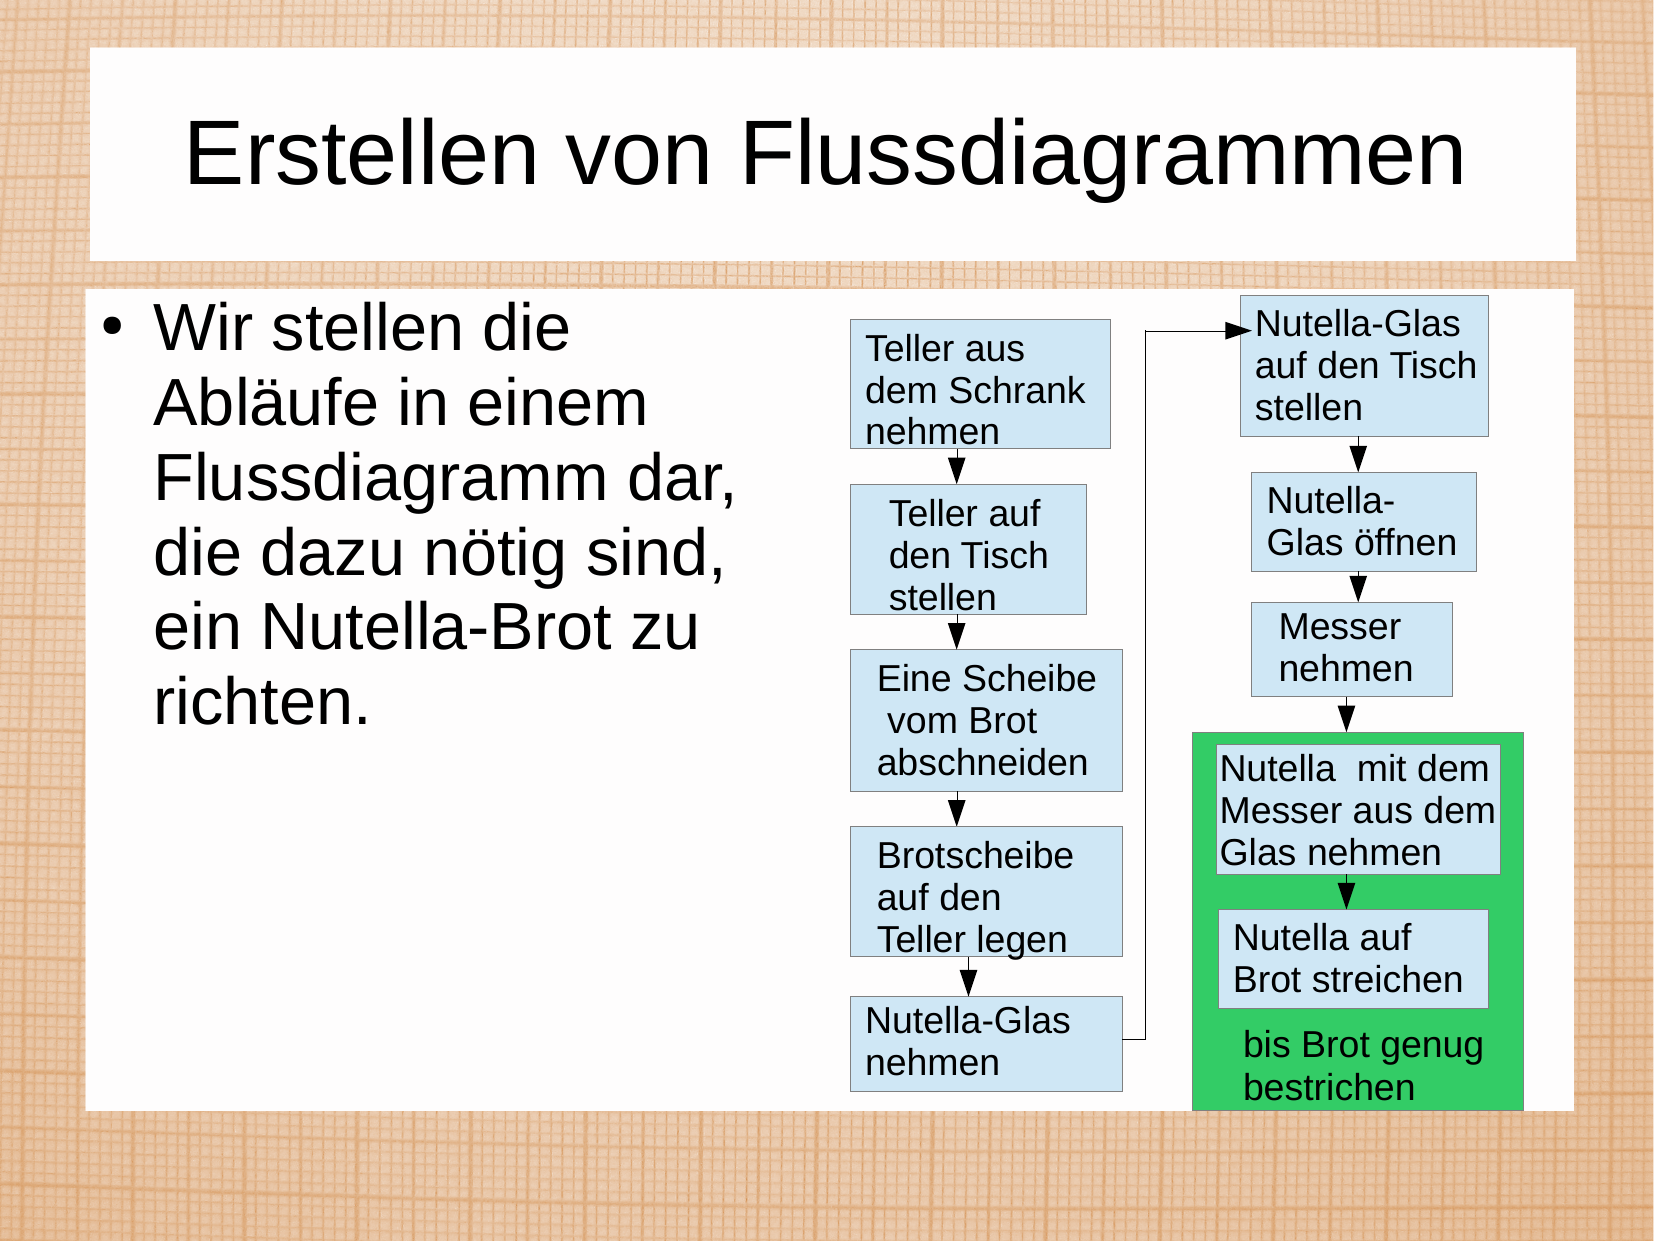

# Erstellen von Flussdiagrammen
Wir stellen die Abläufe in einem Flussdiagramm dar, die dazu nötig sind, ein Nutella-Brot zu richten.
Nutella-Glas auf den Tisch stellen
Teller aus dem Schrank nehmen
Nutella-Glas öffnen
Teller auf den Tisch stellen
Messer nehmen
Eine Scheibe vom Brot abschneiden
Nutella mit dem Messer aus dem Glas nehmen
Brotscheibe auf den Teller legen
Nutella auf Brot streichen
Nutella-Glas nehmen
bis Brot genug bestrichen